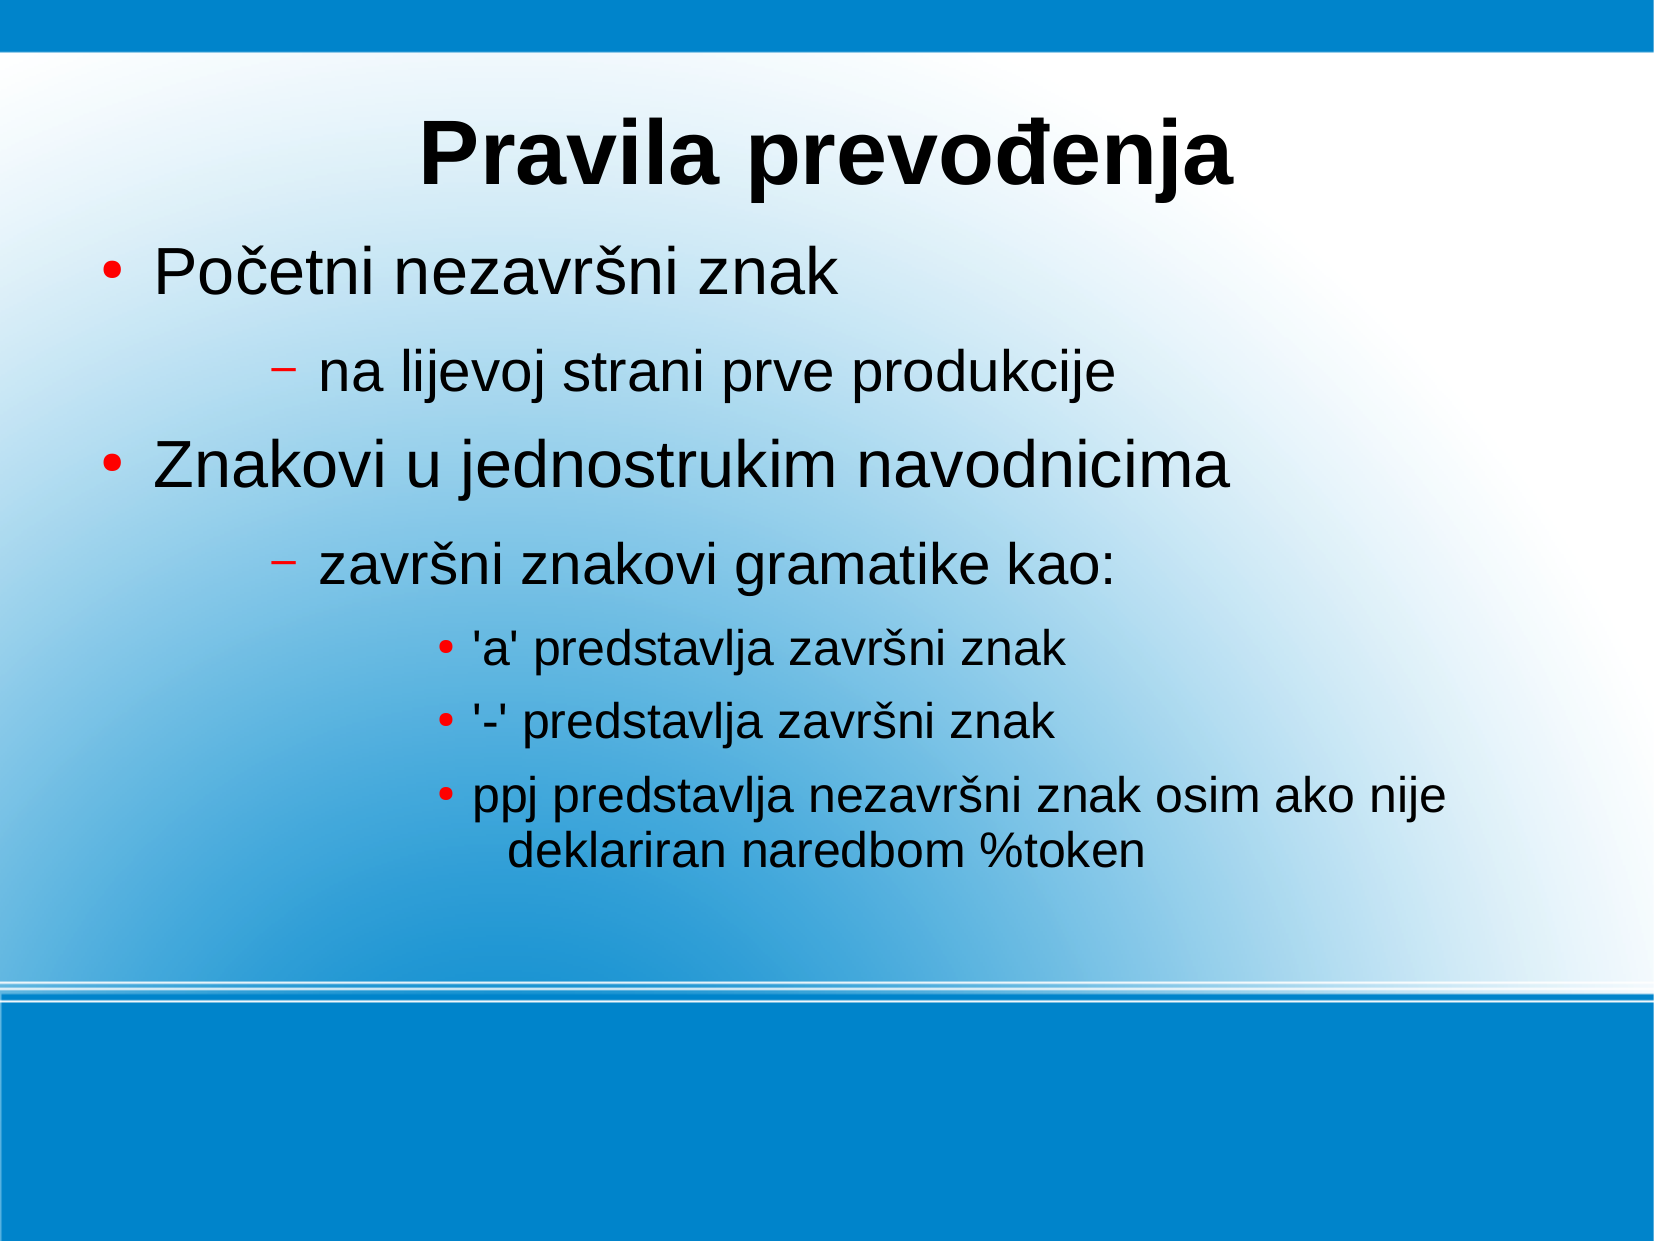

Pravila prevođenja
# Početni nezavršni znak
na lijevoj strani prve produkcije
Znakovi u jednostrukim navodnicima
završni znakovi gramatike kao:
'a' predstavlja završni znak
'-' predstavlja završni znak
ppj predstavlja nezavršni znak osim ako nije deklariran naredbom %token